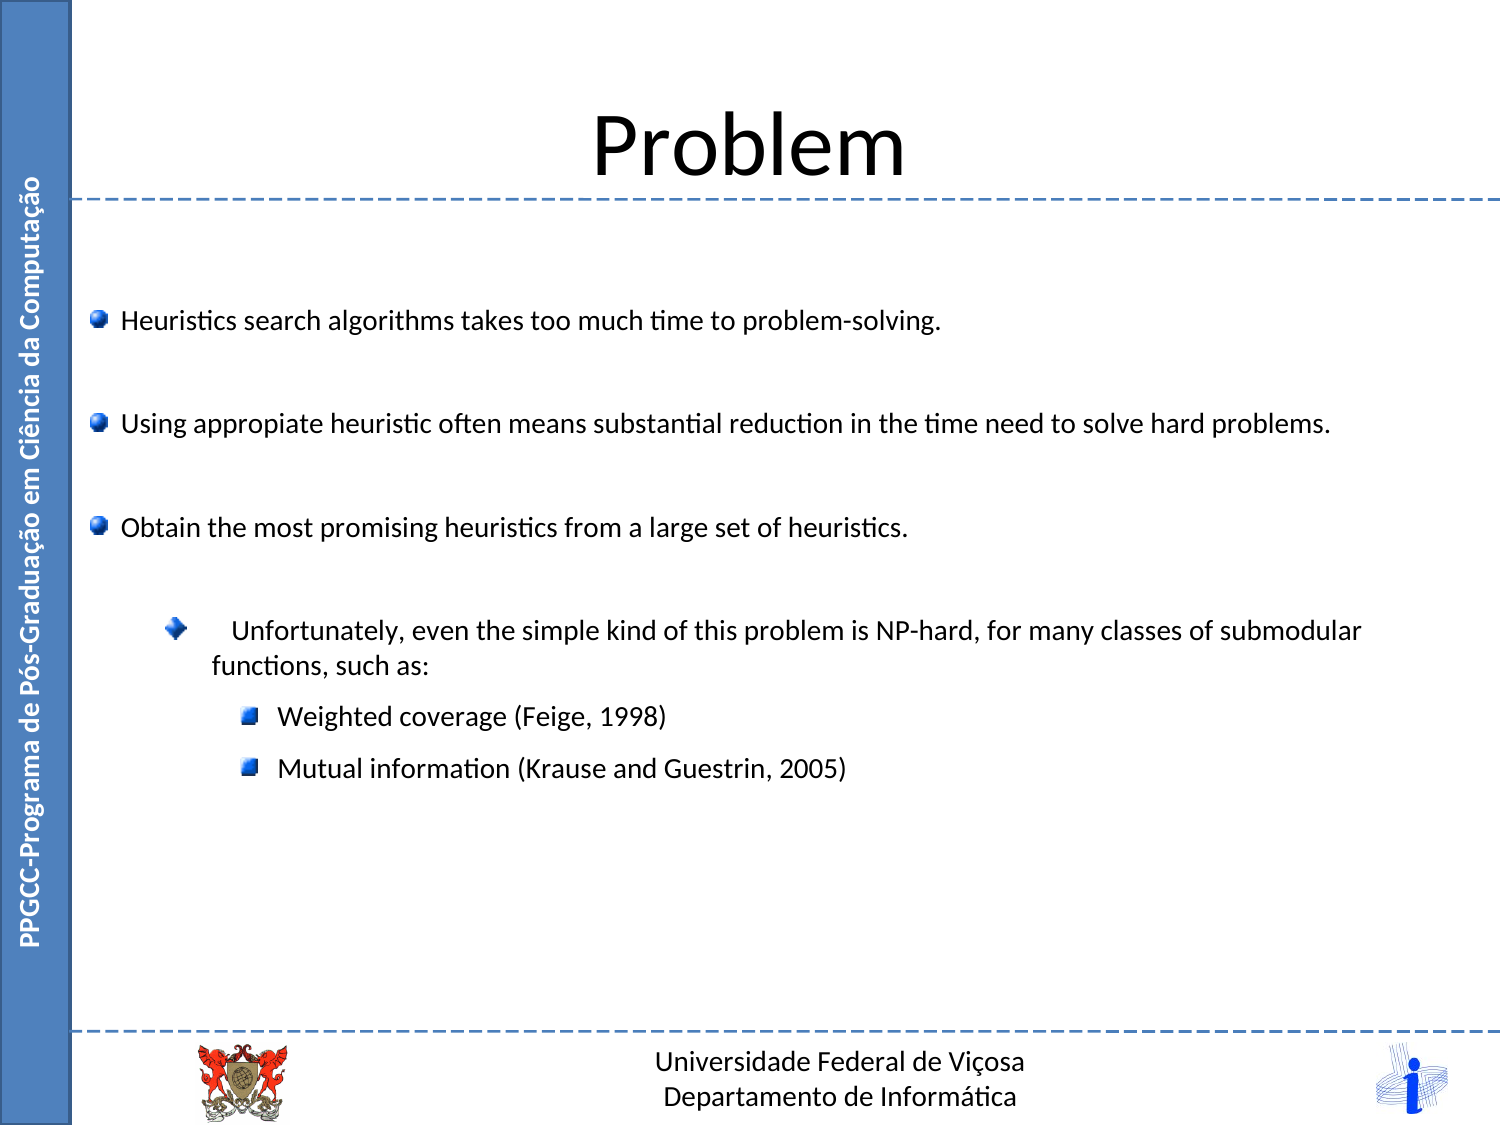

Problem
 Heuristics search algorithms takes too much time to problem-solving.
 Using appropiate heuristic often means substantial reduction in the time need to solve hard problems.
 Obtain the most promising heuristics from a large set of heuristics.
 Unfortunately, even the simple kind of this problem is NP-hard, for many classes of submodular functions, such as:
 Weighted coverage (Feige, 1998)
 Mutual information (Krause and Guestrin, 2005)
PPGCC-Programa de Pós-Graduação em Ciência da Computação
Universidade Federal de Viçosa
Departamento de Informática